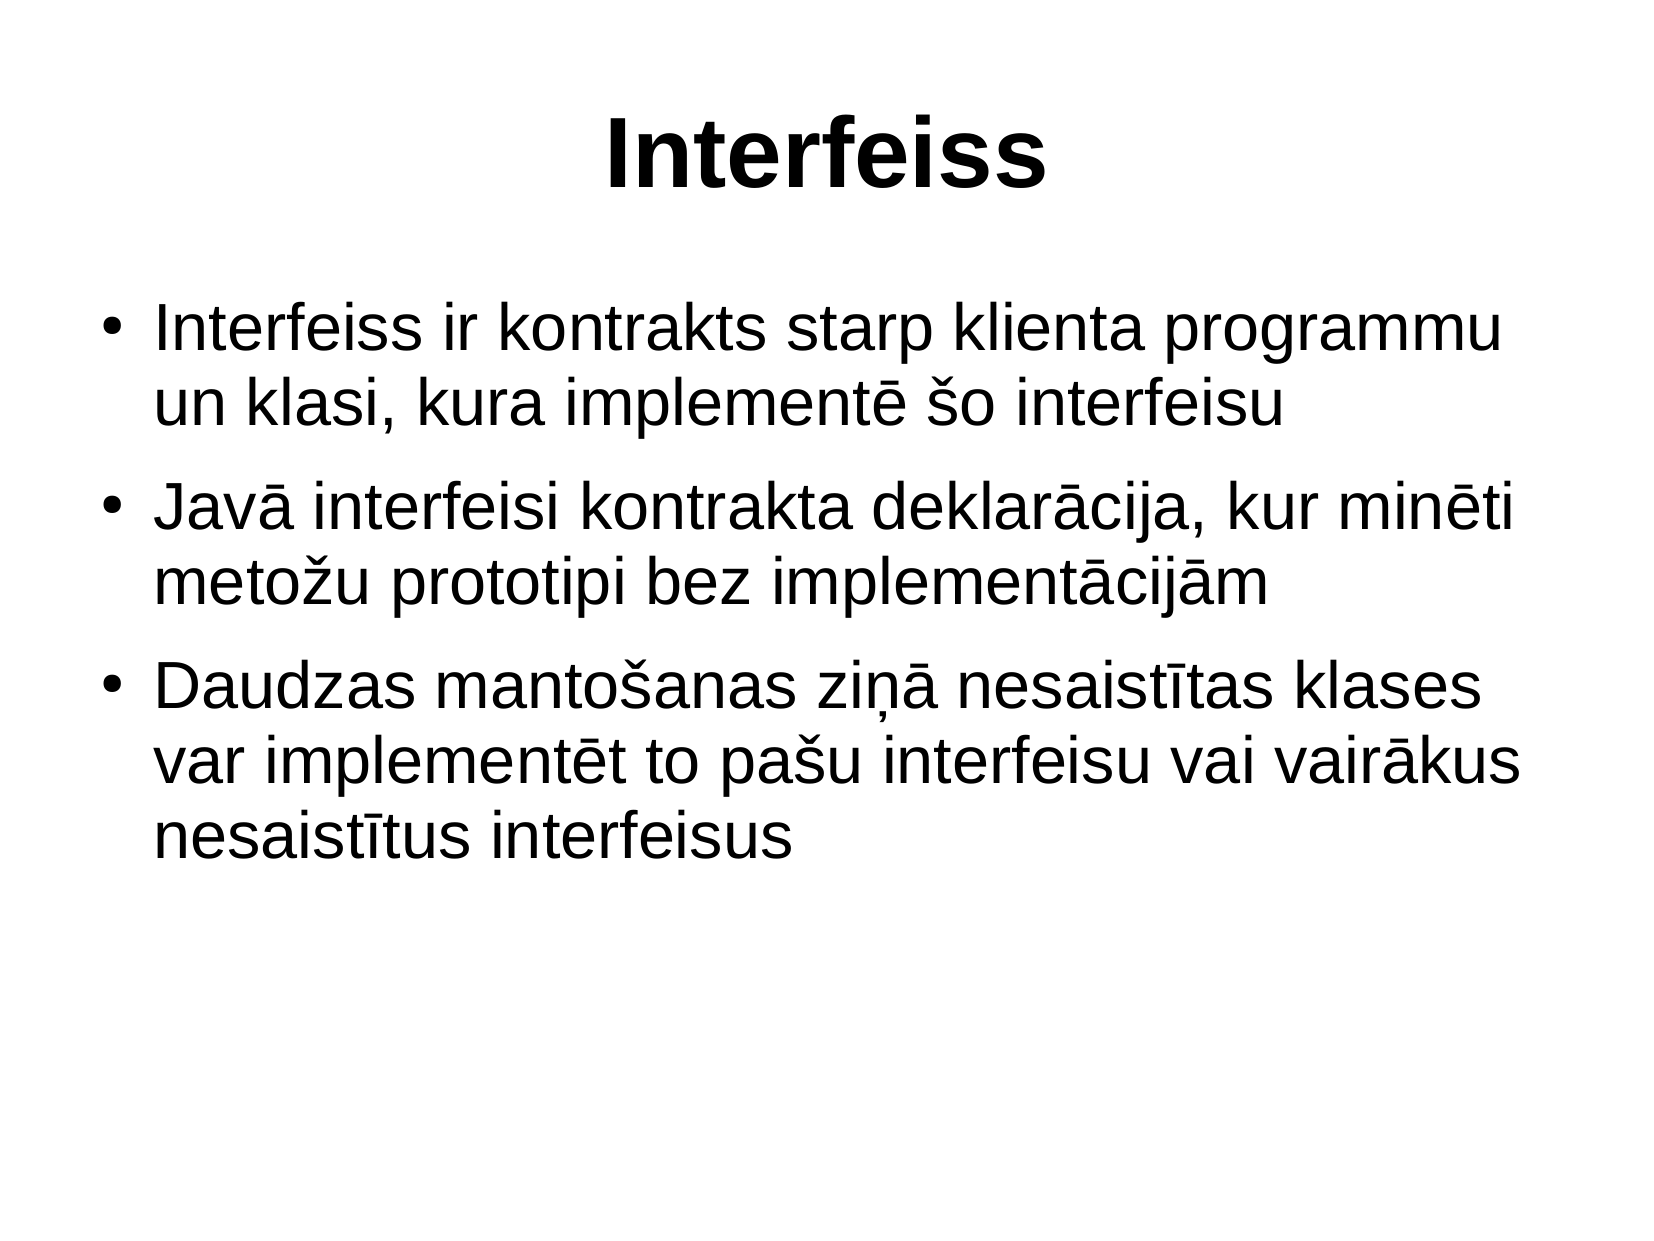

# Interfeiss
Interfeiss ir kontrakts starp klienta programmu un klasi, kura implementē šo interfeisu
Javā interfeisi kontrakta deklarācija, kur minēti metožu prototipi bez implementācijām
Daudzas mantošanas ziņā nesaistītas klases var implementēt to pašu interfeisu vai vairākus nesaistītus interfeisus